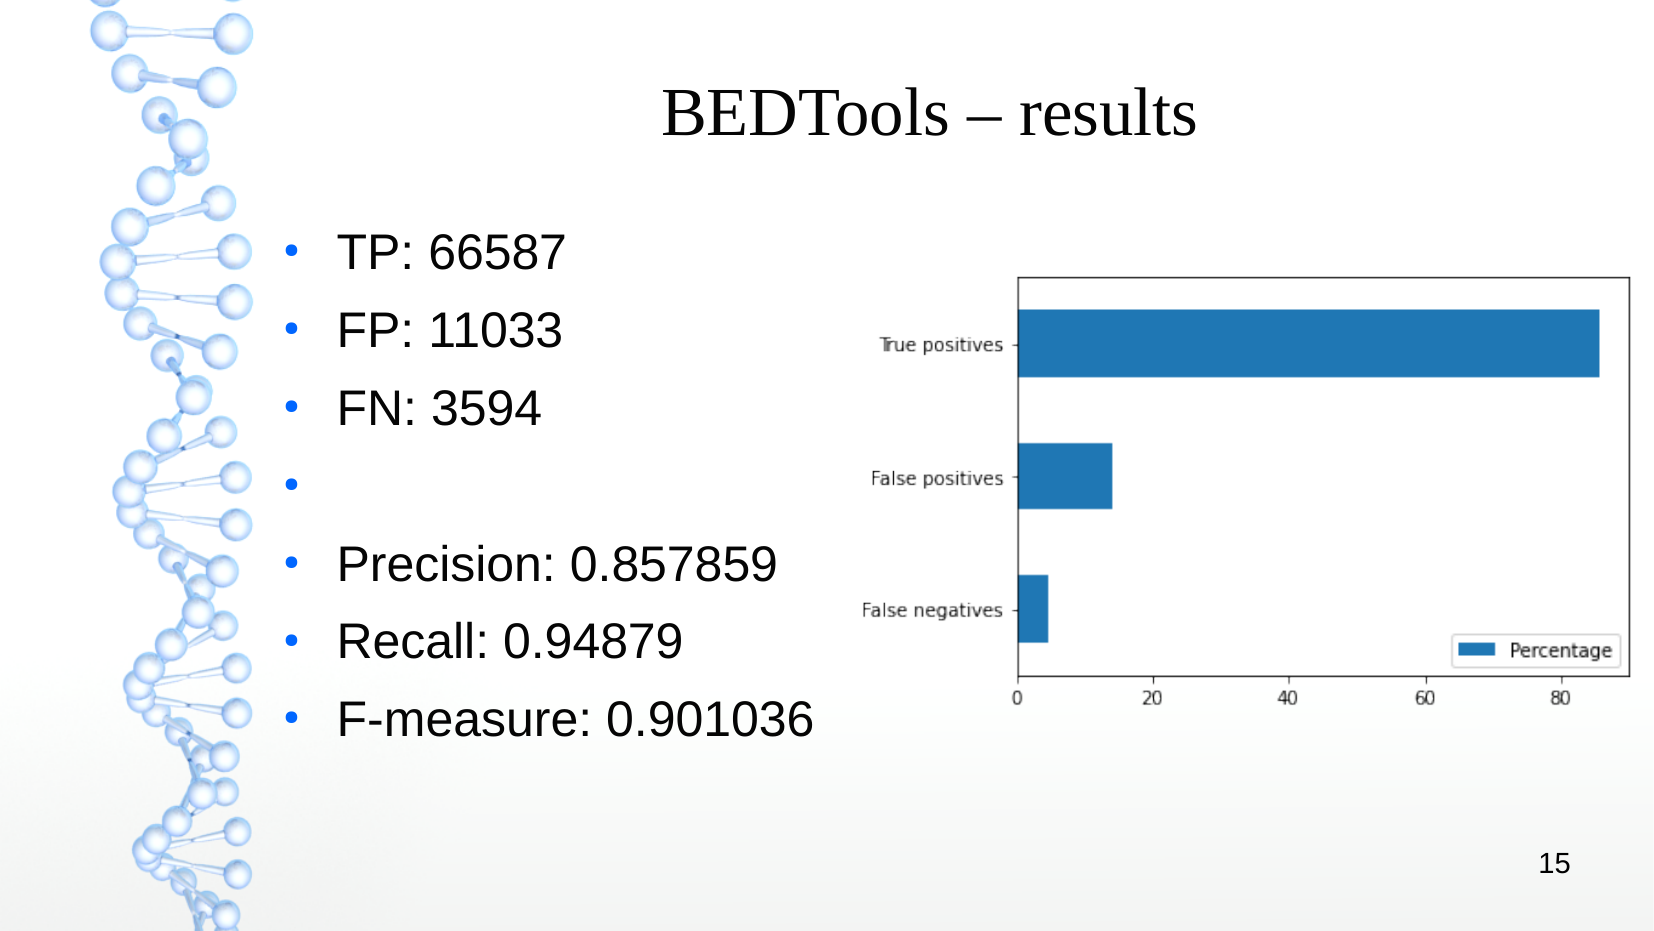

# BEDTools – results
TP: 66587
FP: 11033
FN: 3594
Precision: 0.857859
Recall: 0.94879
F-measure: 0.901036
15